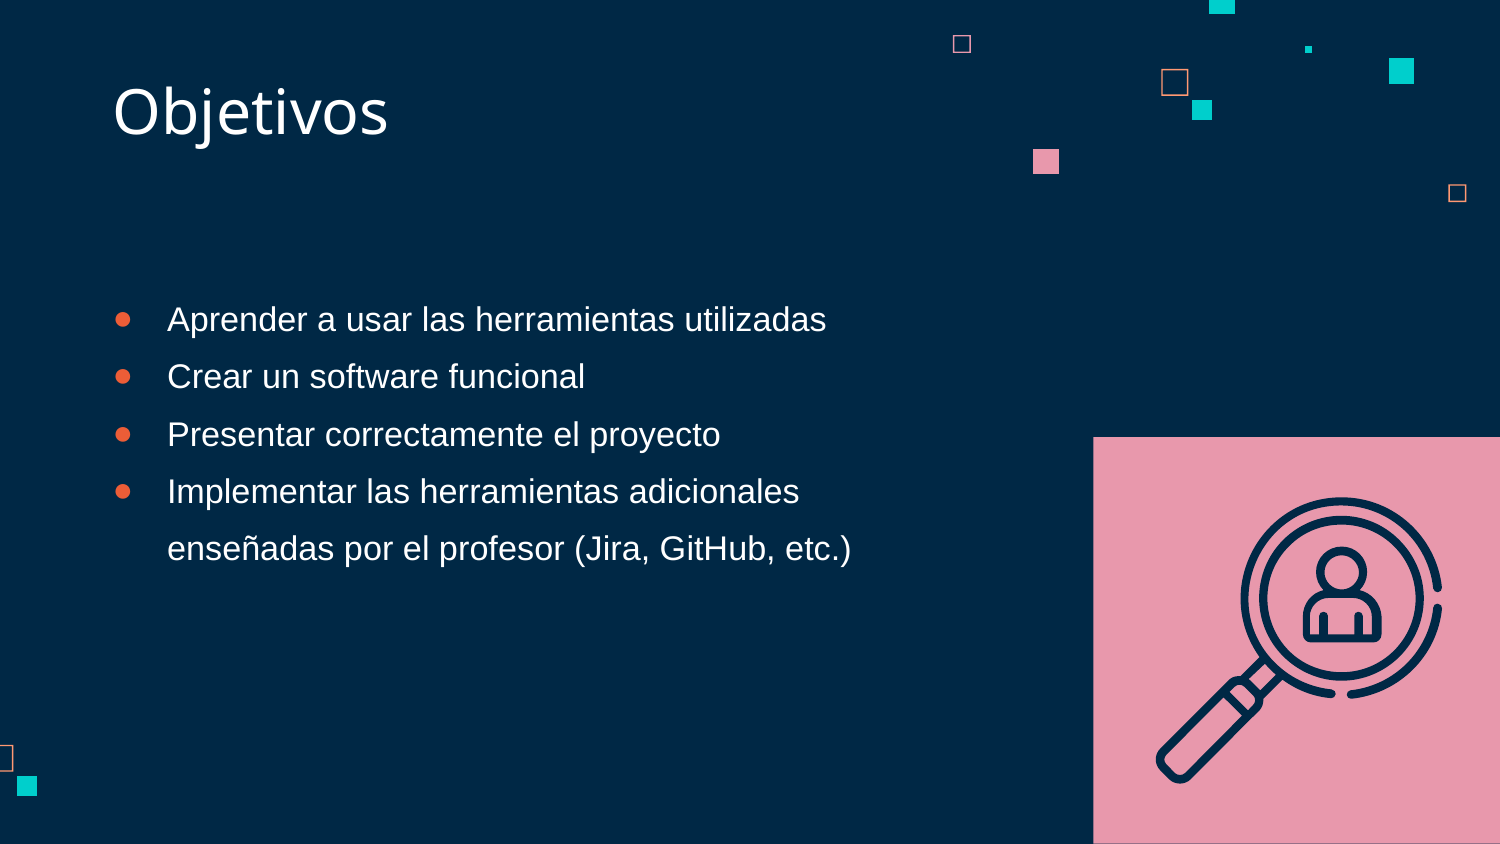

Objetivos
# Aprender a usar las herramientas utilizadas
Crear un software funcional
Presentar correctamente el proyecto
Implementar las herramientas adicionales enseñadas por el profesor (Jira, GitHub, etc.)